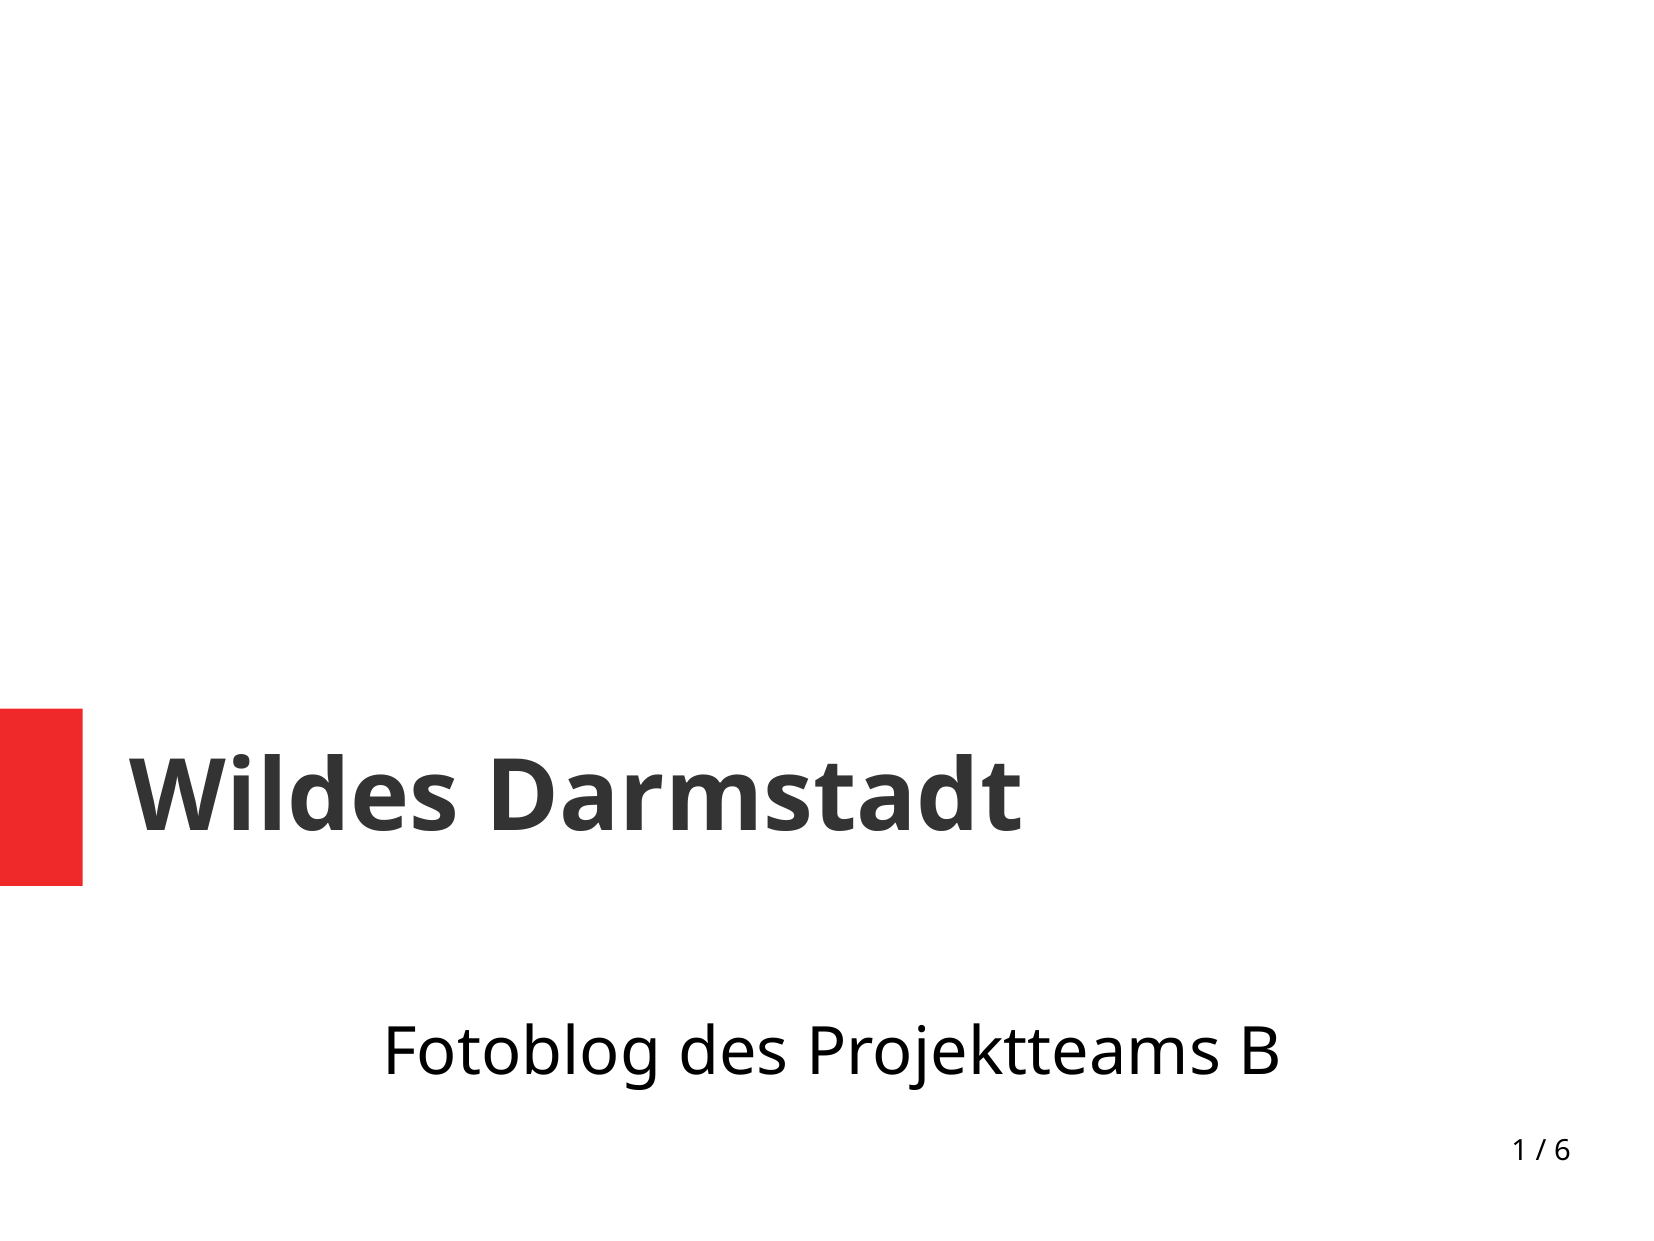

# Wildes Darmstadt
Fotoblog des Projektteams B
1